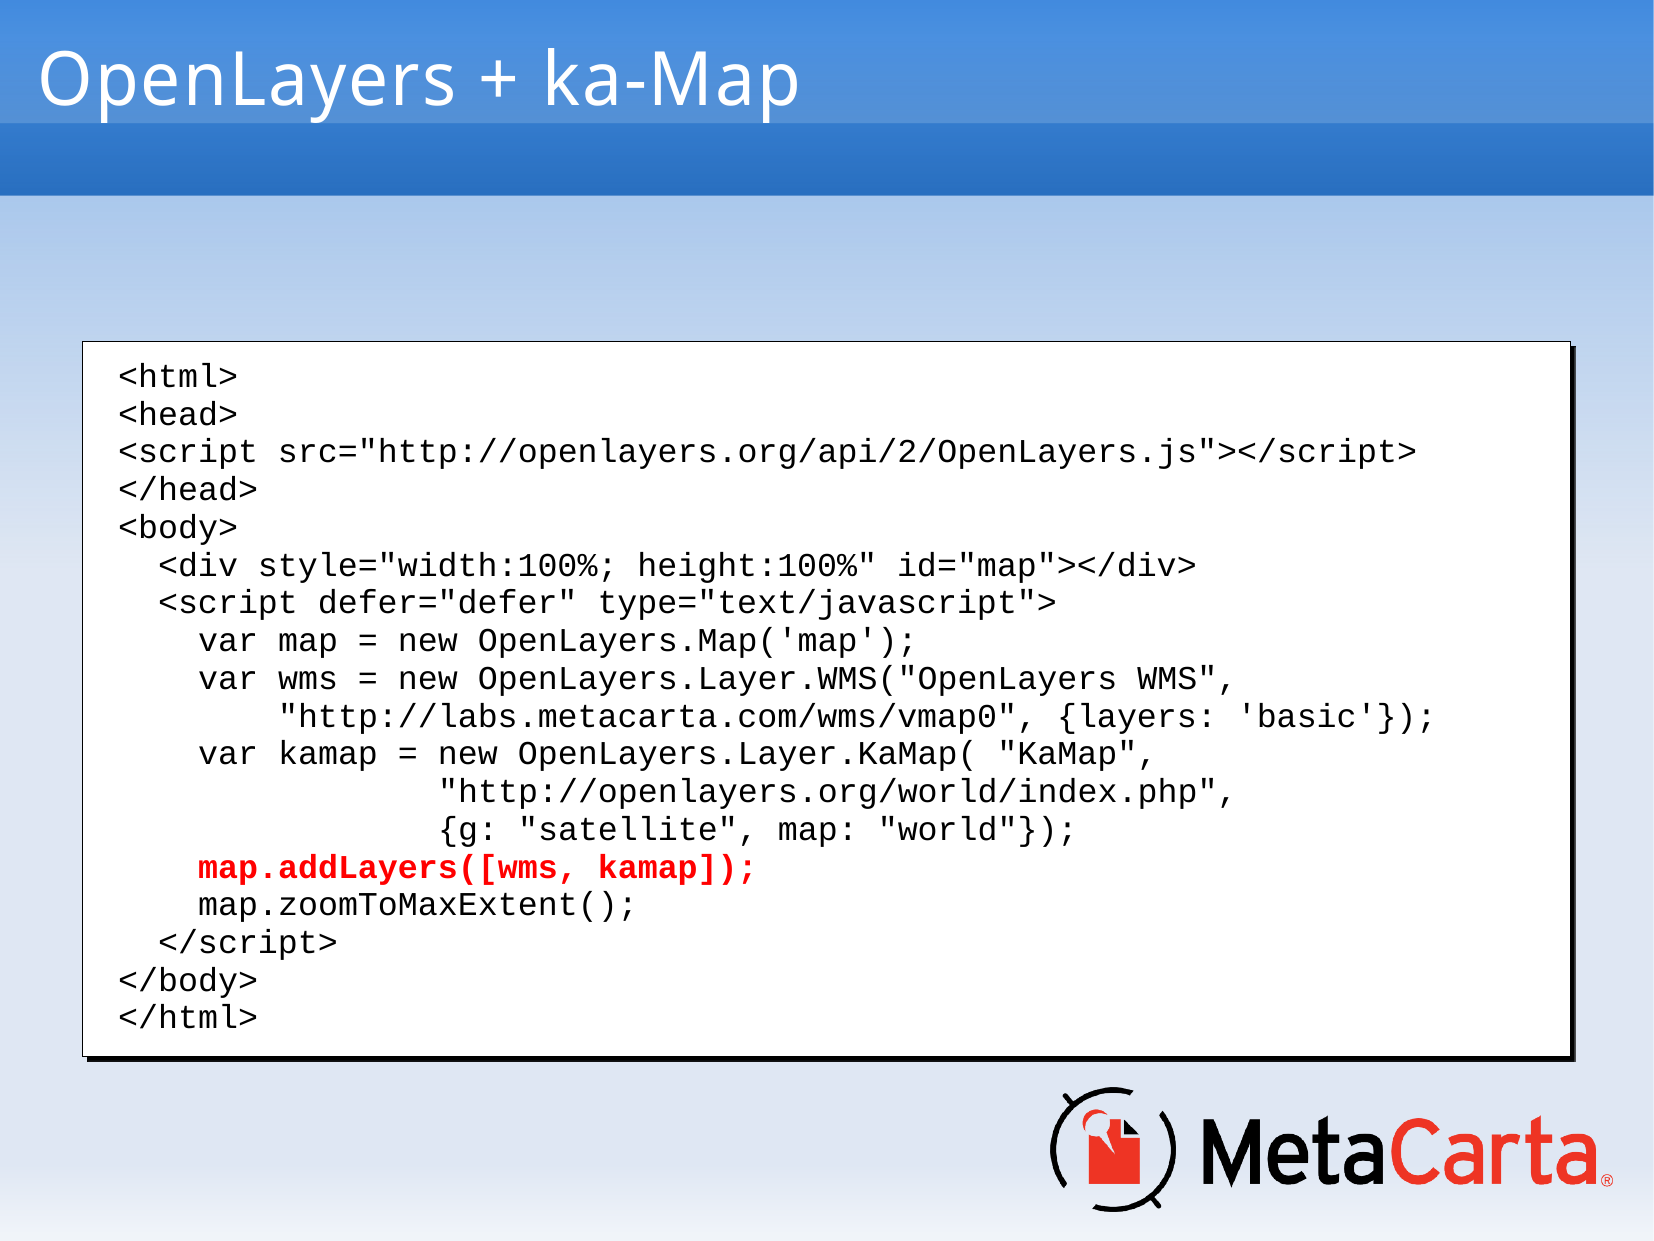

# OpenLayers + ka-Map
<html>
<head>
<script src="http://openlayers.org/api/2/OpenLayers.js"></script>
</head>
<body>
 <div style="width:100%; height:100%" id="map"></div>
 <script defer="defer" type="text/javascript">
 var map = new OpenLayers.Map('map');
 var wms = new OpenLayers.Layer.WMS("OpenLayers WMS",
 "http://labs.metacarta.com/wms/vmap0", {layers: 'basic'});
 var kamap = new OpenLayers.Layer.KaMap( "KaMap",
 "http://openlayers.org/world/index.php",
 {g: "satellite", map: "world"});
 map.addLayers([wms, kamap]);
 map.zoomToMaxExtent();
 </script>
</body>
</html>